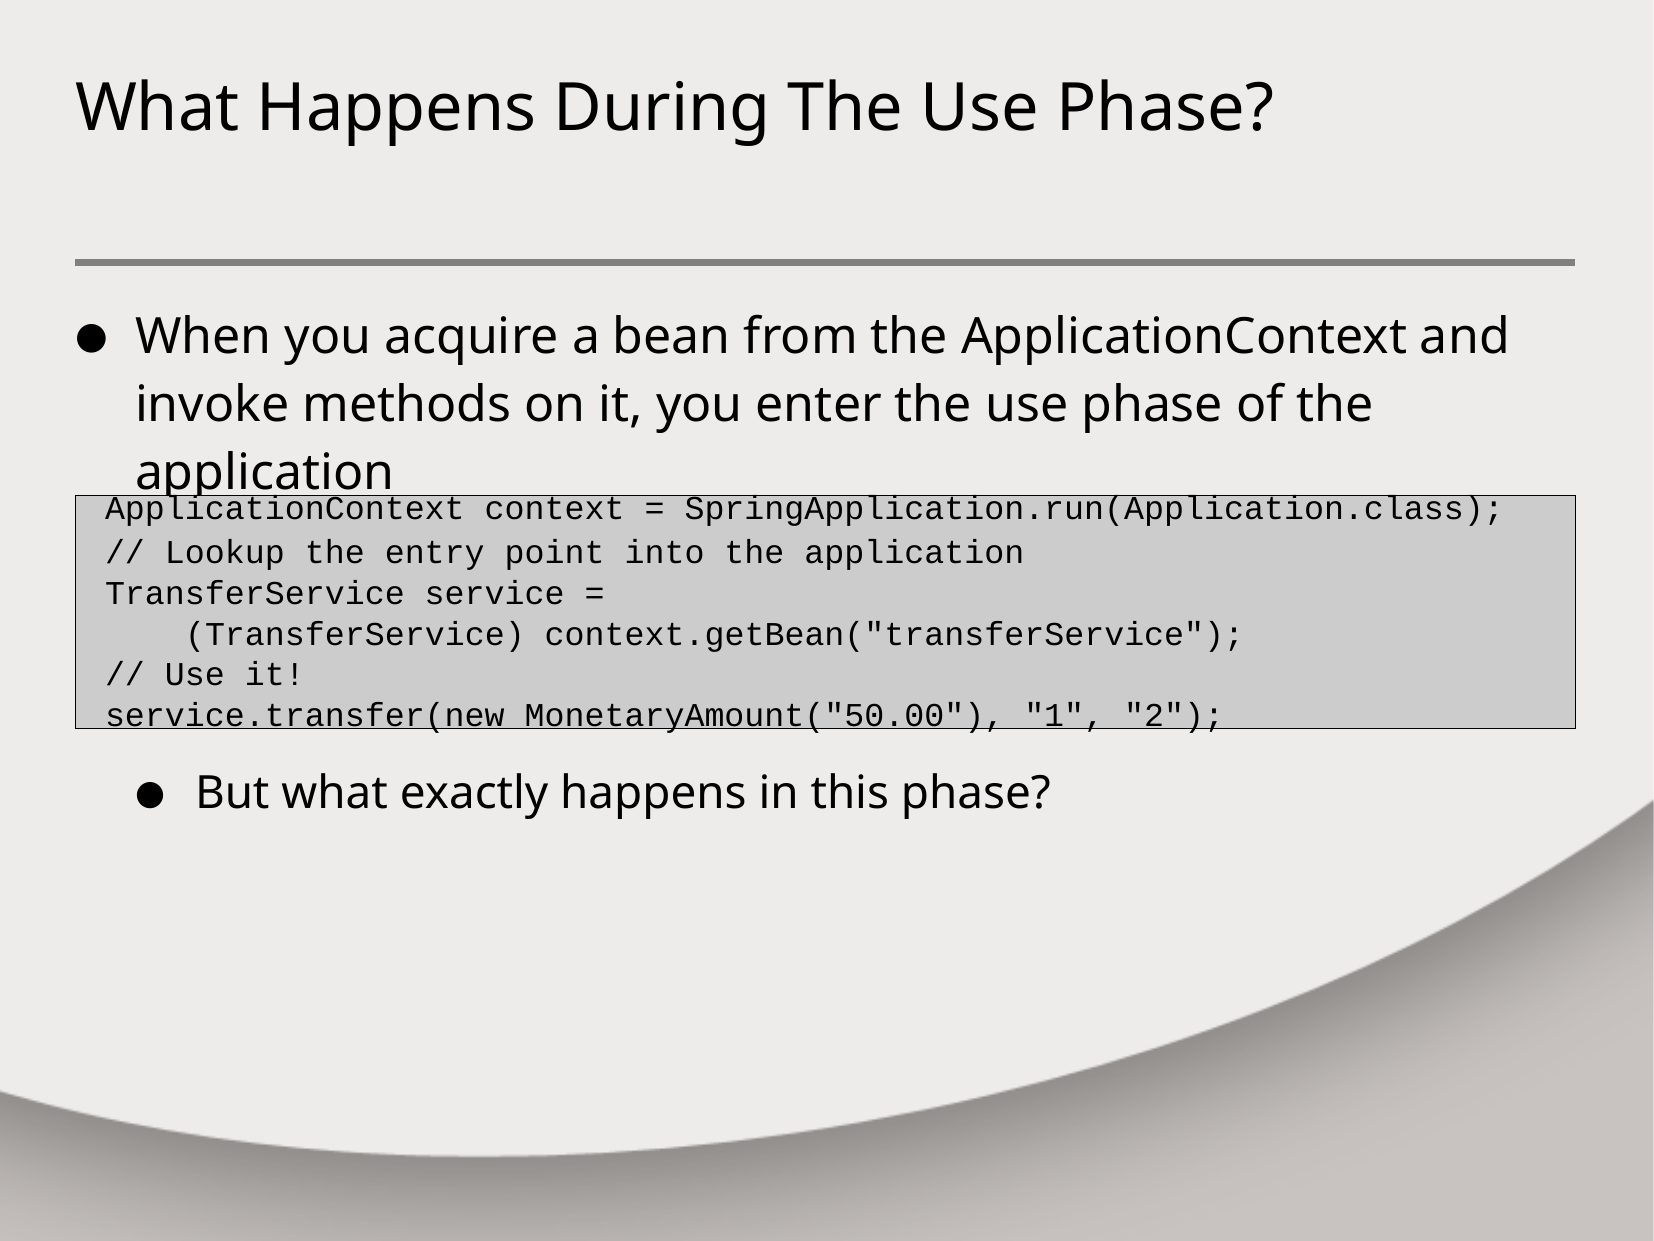

# What Happens During The Use Phase?
When you acquire a bean from the ApplicationContext and invoke methods on it, you enter the use phase of the application
But what exactly happens in this phase?
ApplicationContext context = SpringApplication.run(Application.class);
// Lookup the entry point into the application
TransferService service =
 (TransferService) context.getBean("transferService");
// Use it!
service.transfer(new MonetaryAmount("50.00"), "1", "2");